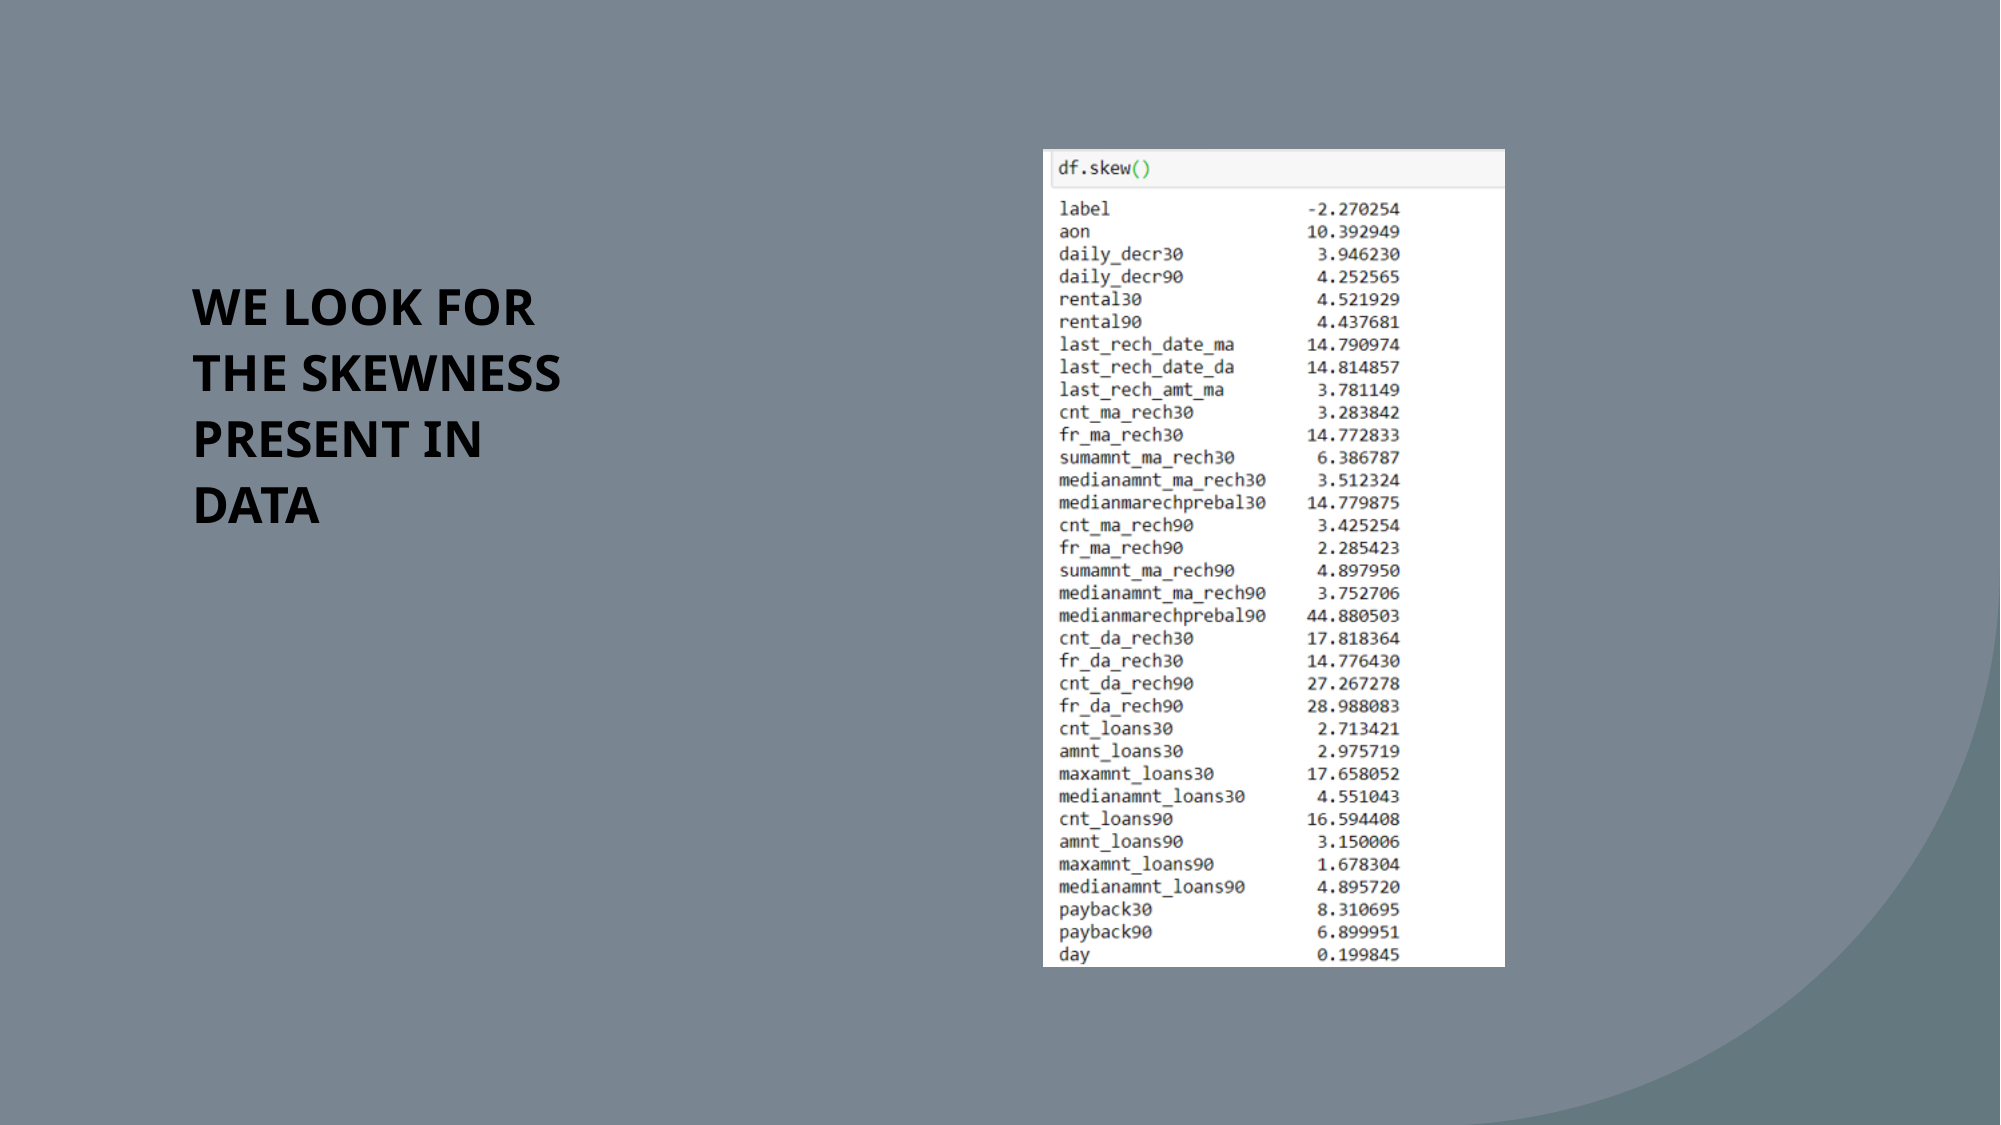

# We look for the skewness present in data